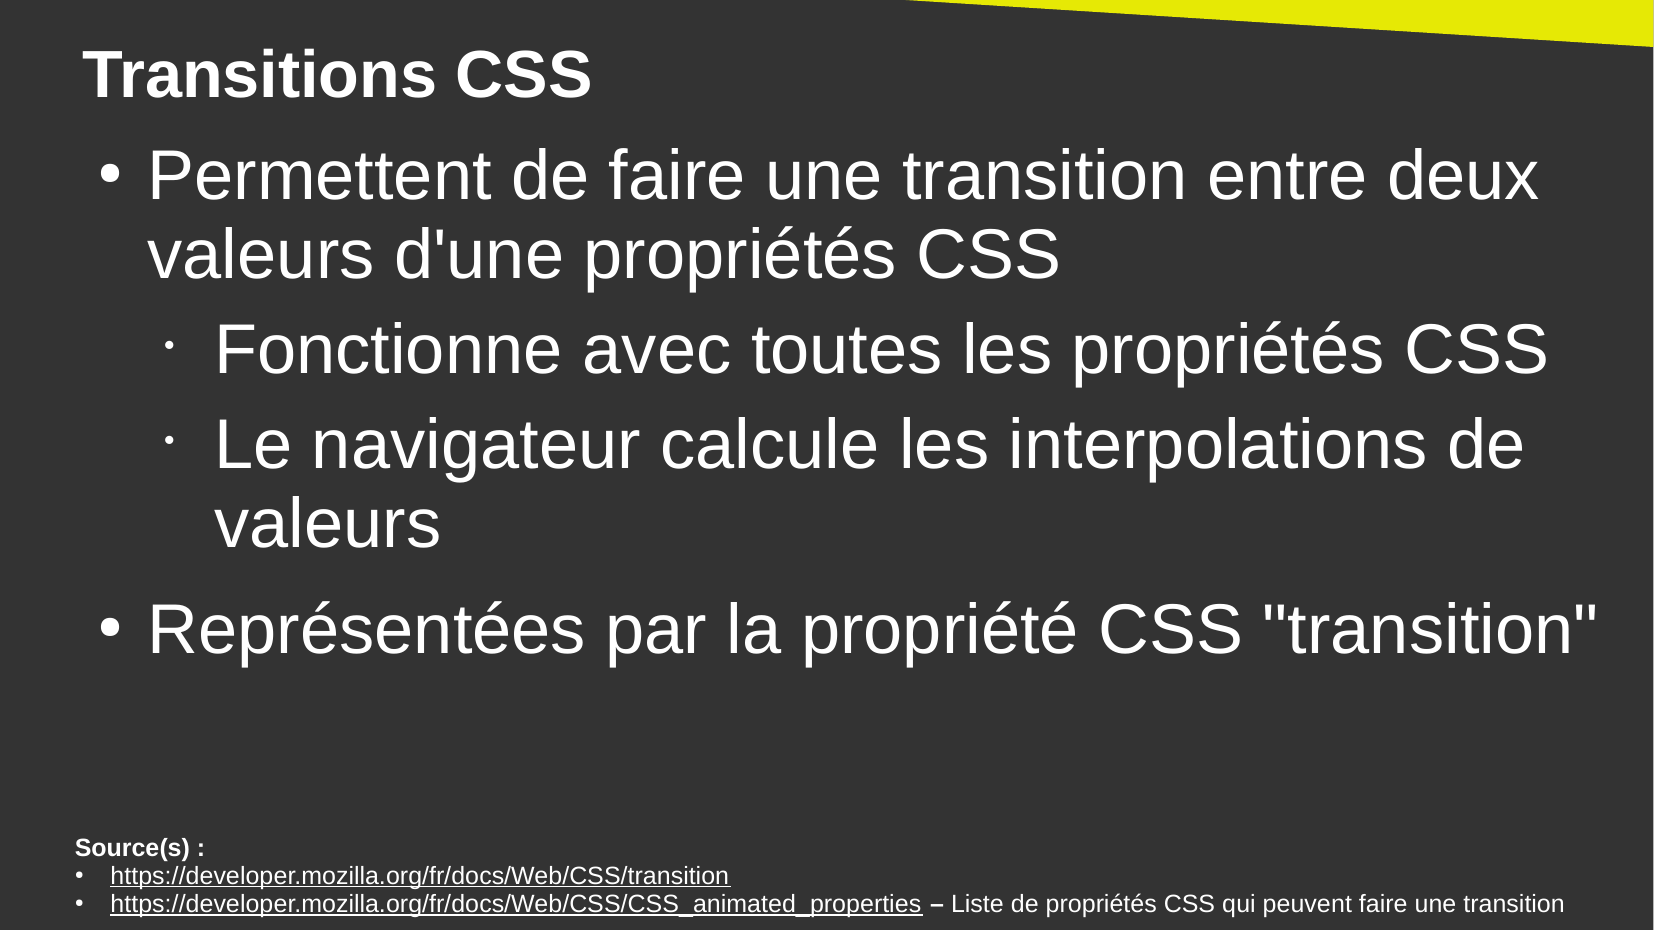

# Transitions CSS
Permettent de faire une transition entre deux valeurs d'une propriétés CSS
Fonctionne avec toutes les propriétés CSS
Le navigateur calcule les interpolations de valeurs
Représentées par la propriété CSS "transition"
Source(s) :
https://developer.mozilla.org/fr/docs/Web/CSS/transition
https://developer.mozilla.org/fr/docs/Web/CSS/CSS_animated_properties – Liste de propriétés CSS qui peuvent faire une transition